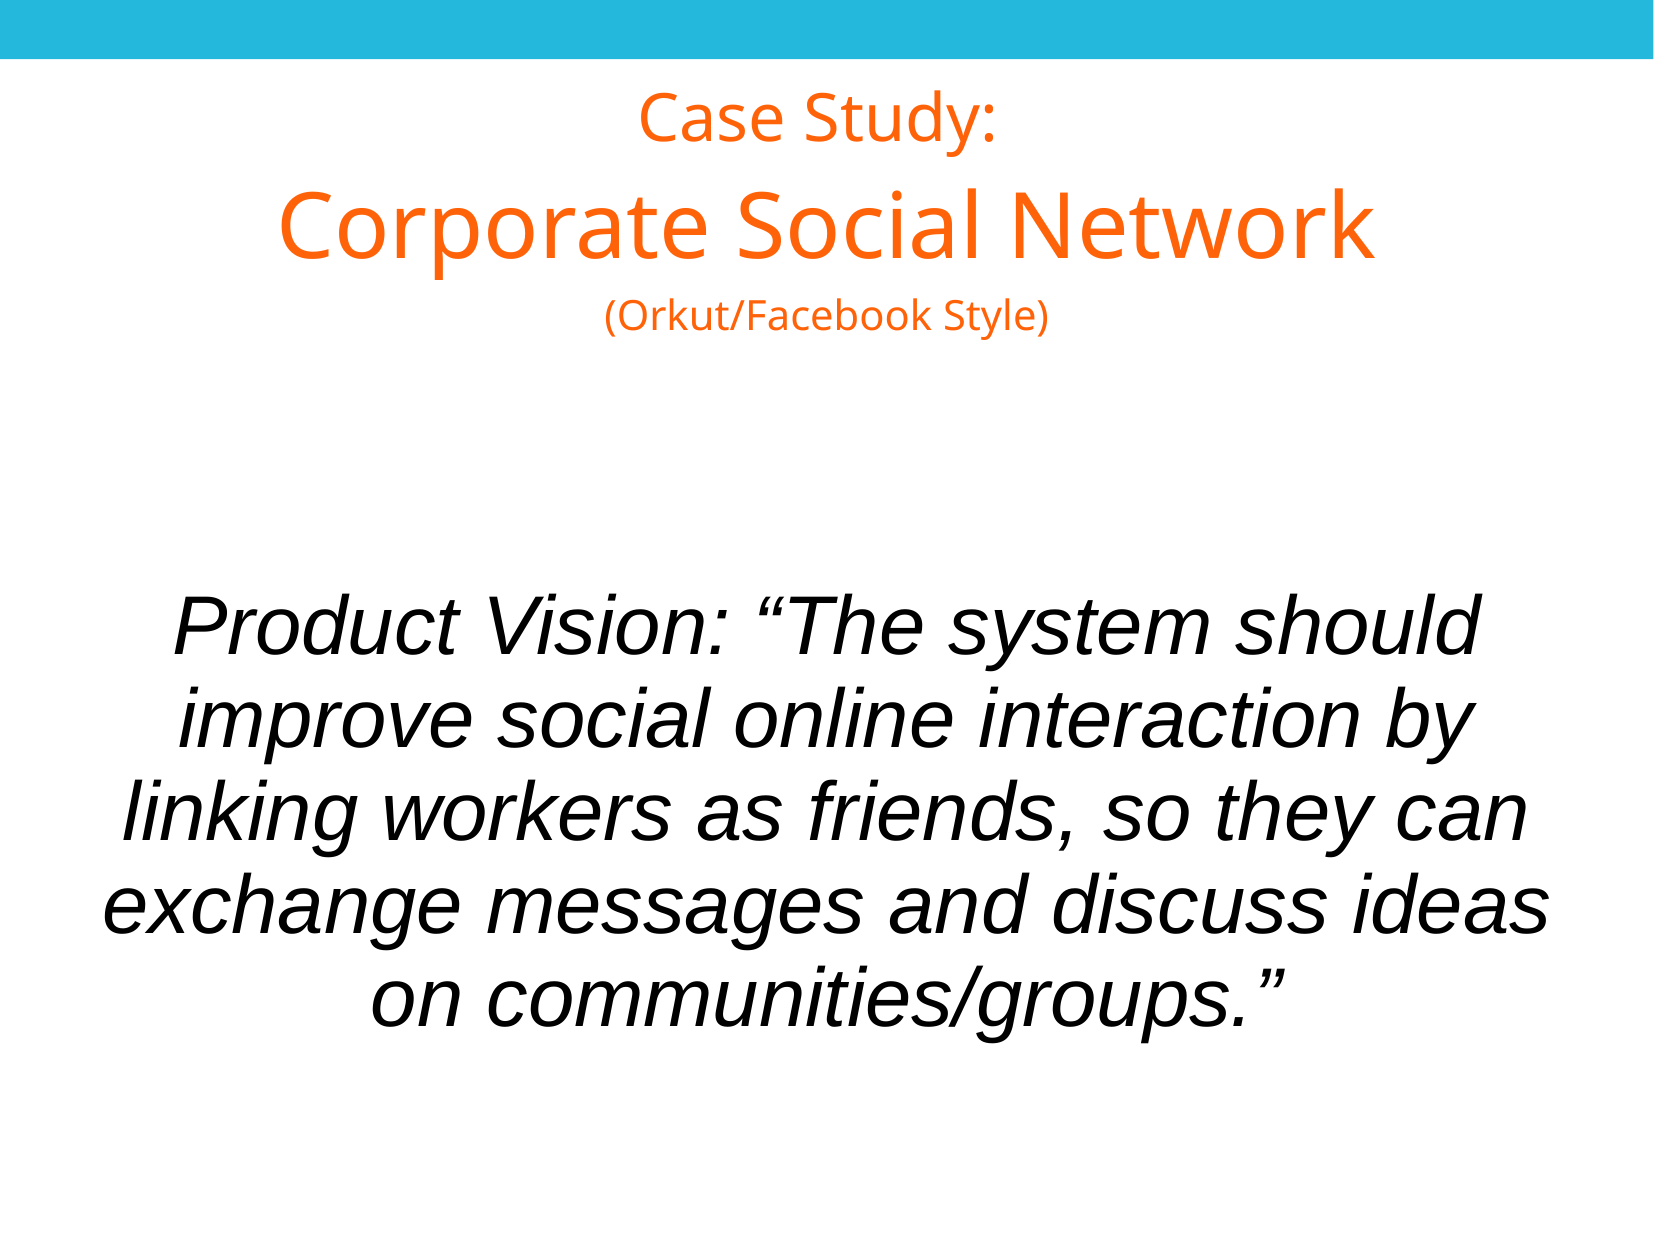

# Case Study: Corporate Social Network (Orkut/Facebook Style)
Product Vision: “The system should improve social online interaction by linking workers as friends, so they can exchange messages and discuss ideas on communities/groups.”